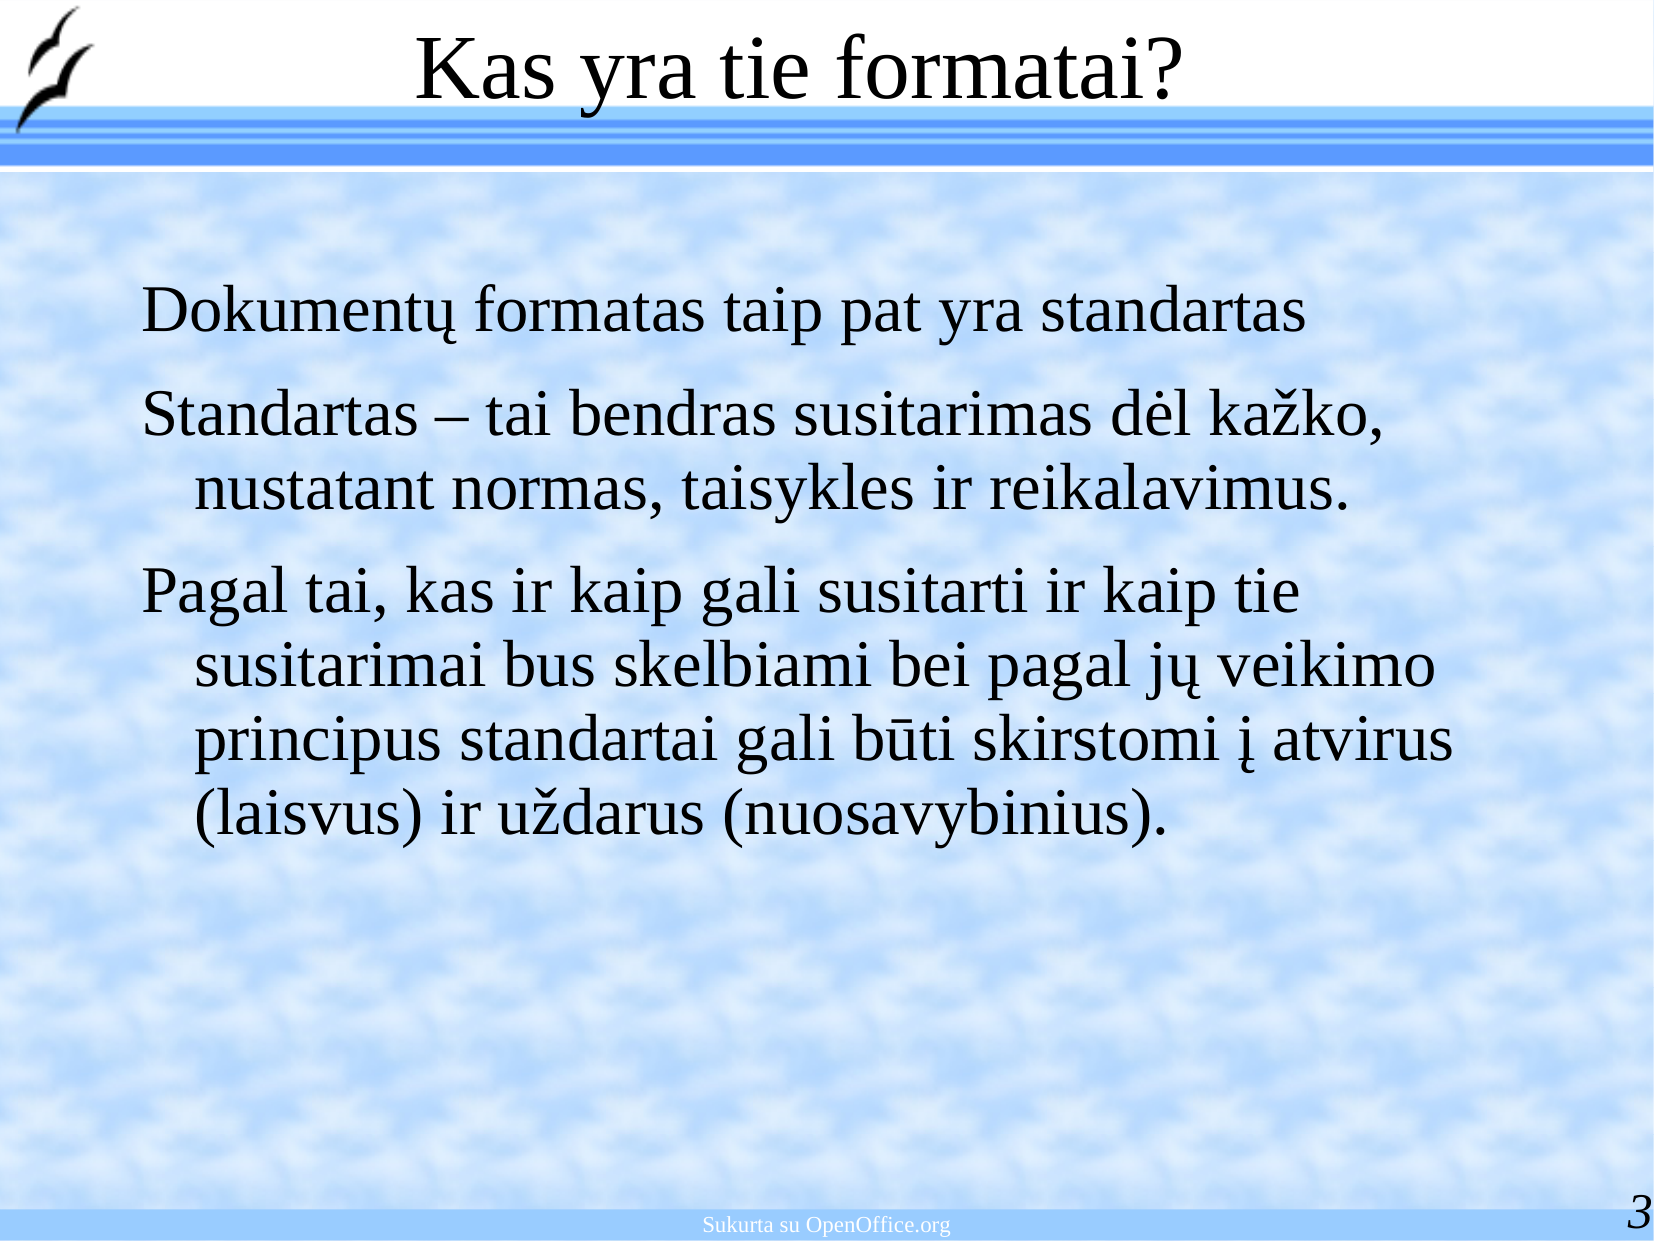

# Kas yra tie formatai?
Dokumentų formatas taip pat yra standartas
Standartas – tai bendras susitarimas dėl kažko, nustatant normas, taisykles ir reikalavimus.
Pagal tai, kas ir kaip gali susitarti ir kaip tie susitarimai bus skelbiami bei pagal jų veikimo principus standartai gali būti skirstomi į atvirus (laisvus) ir uždarus (nuosavybinius).